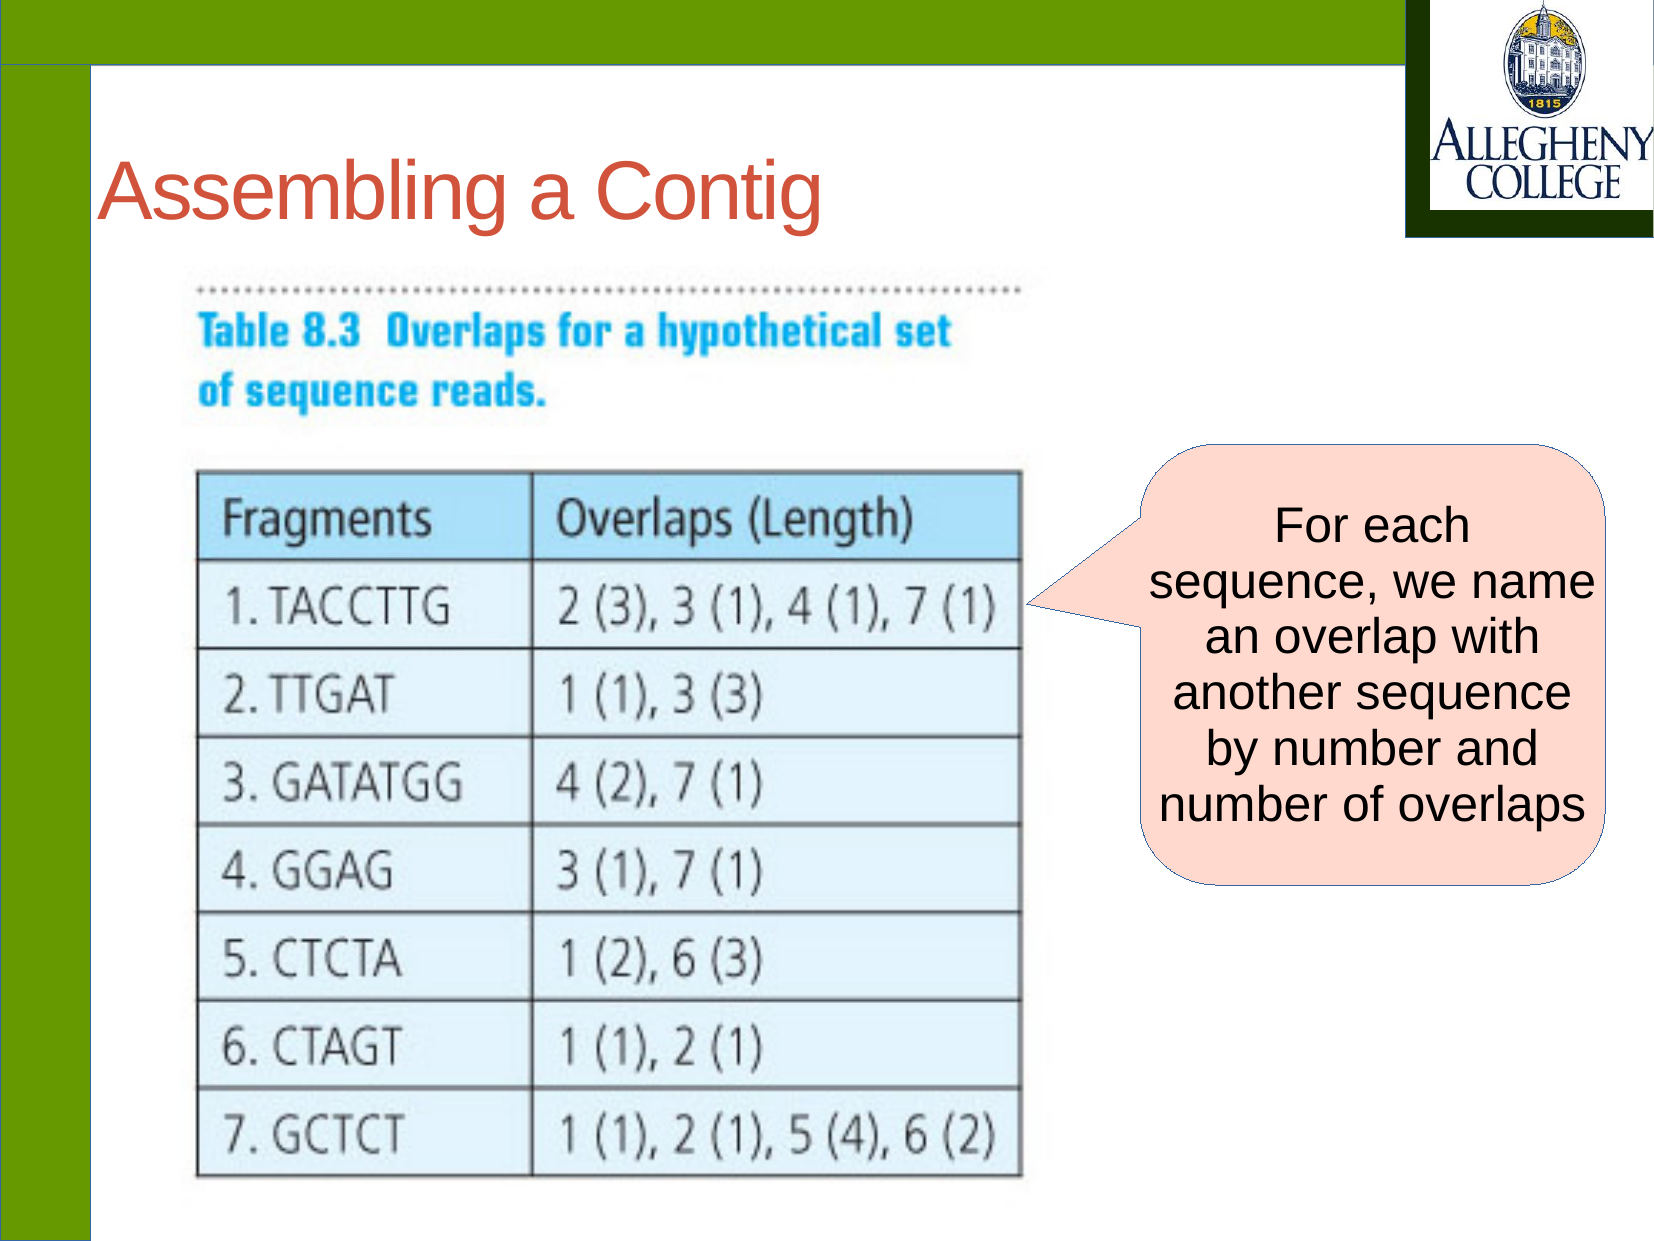

# Assembling a Contig
For each
sequence, we name
an overlap with
another sequence
by number and
number of overlaps